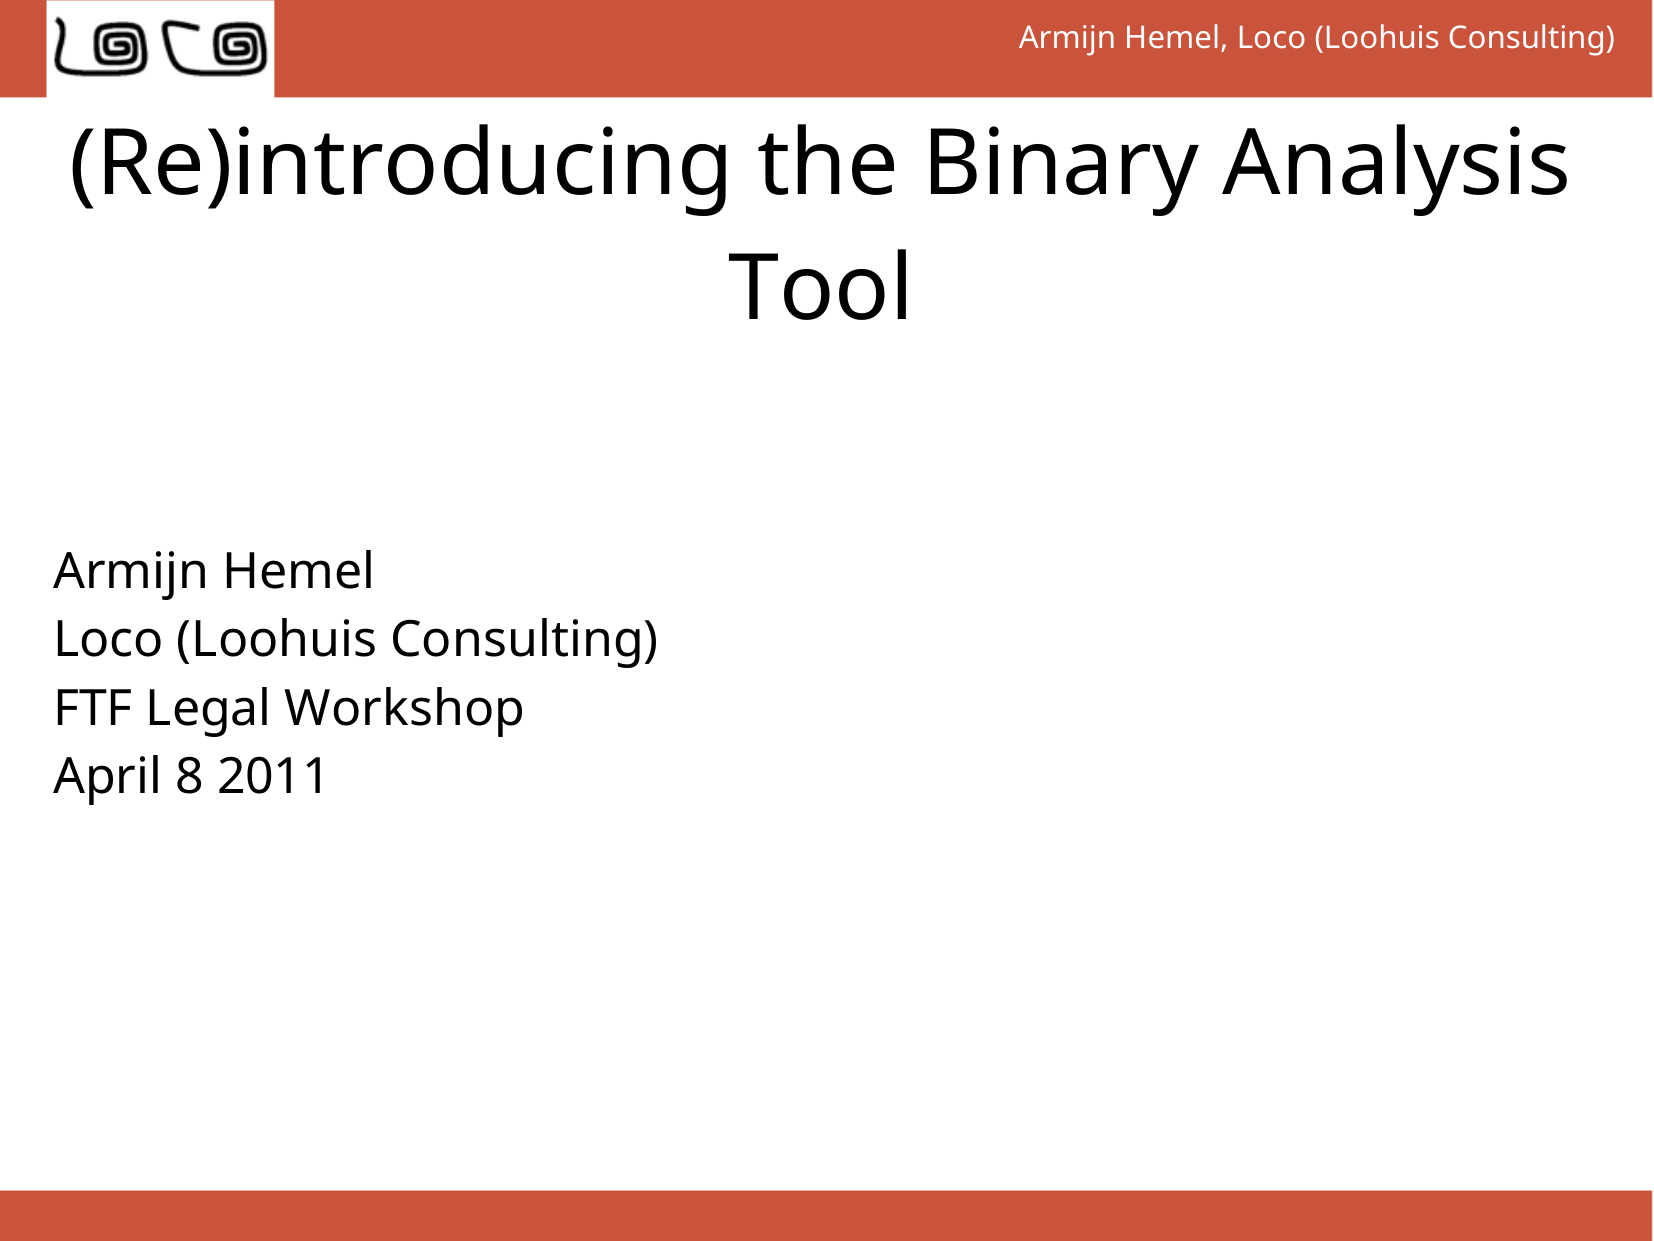

# (Re)introducing the Binary Analysis Tool
Armijn Hemel
Loco (Loohuis Consulting)
FTF Legal Workshop
April 8 2011